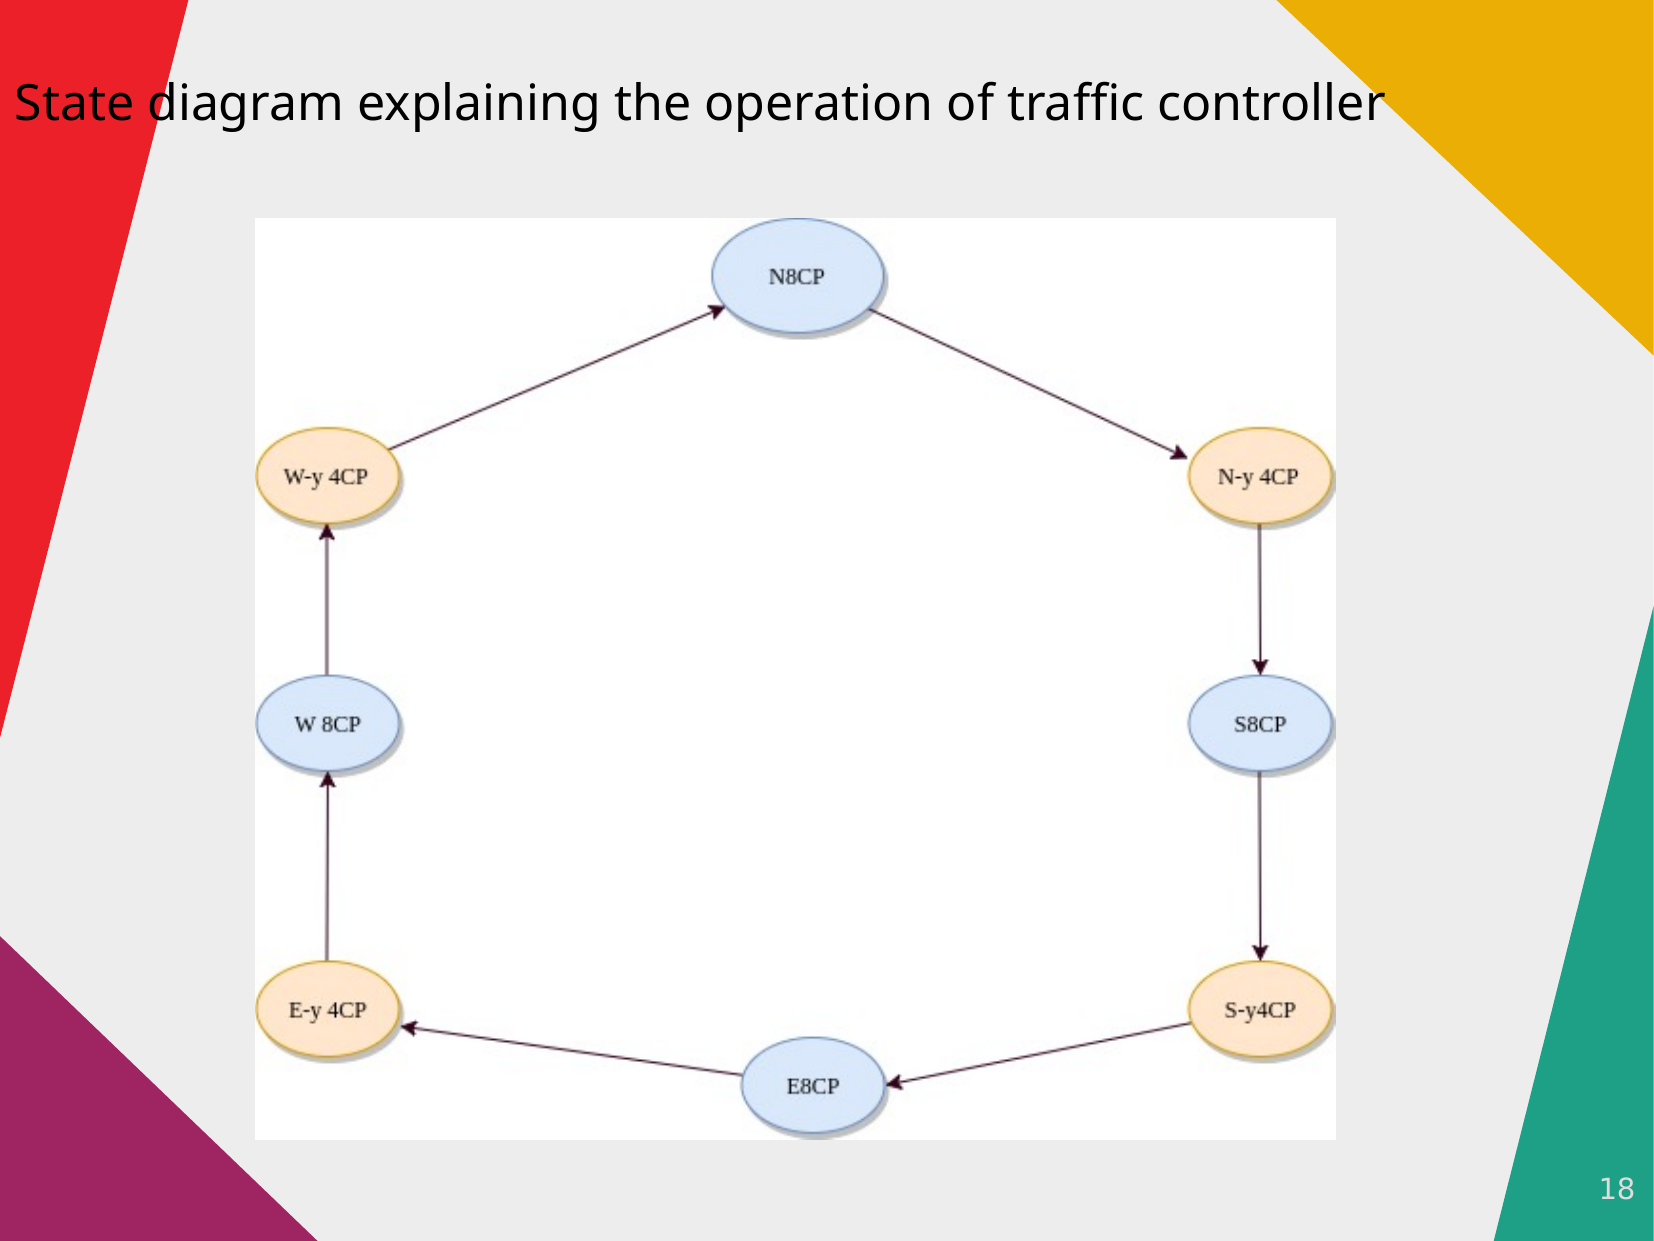

State diagram explaining the operation of traffic controller
18